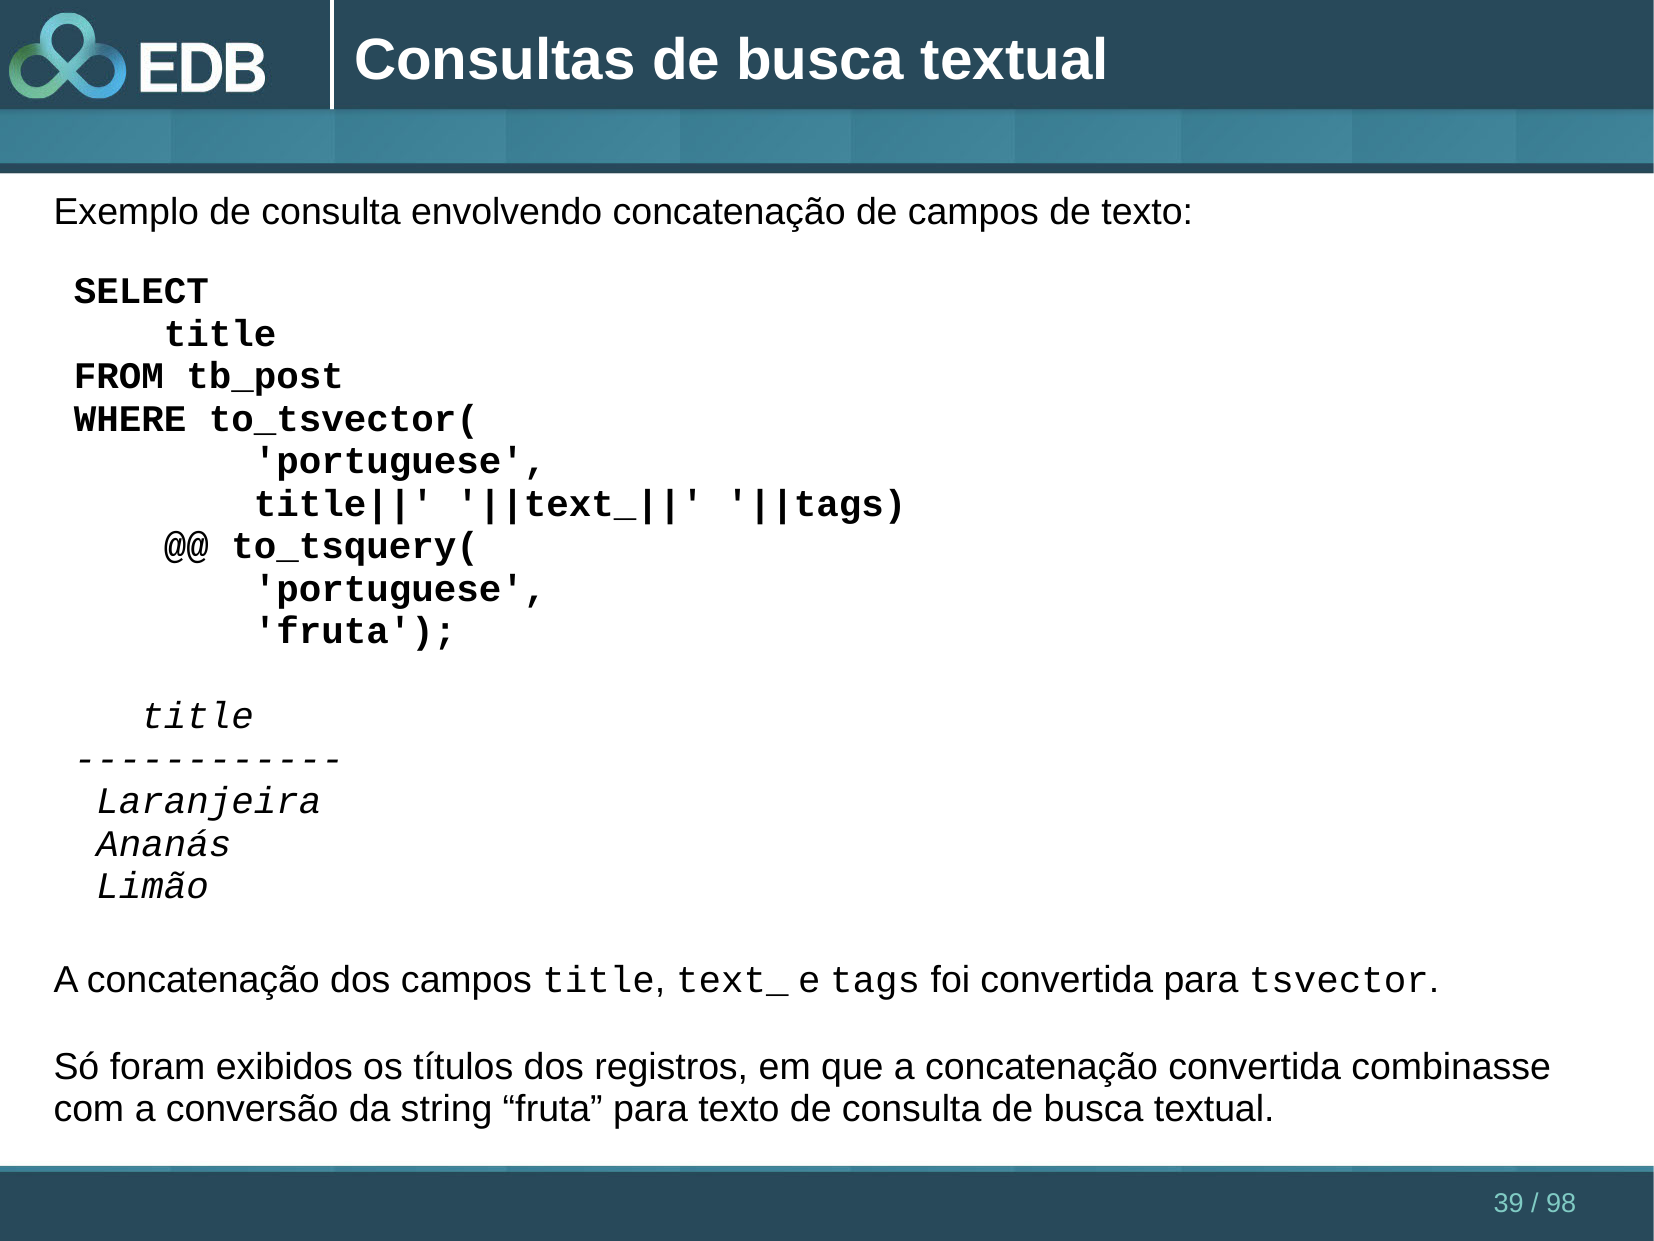

# Consultas de busca textual
Exemplo de consulta envolvendo concatenação de campos de texto:
SELECT
 title
FROM tb_post
WHERE to_tsvector(
 'portuguese',
 title||' '||text_||' '||tags)
 @@ to_tsquery(
 'portuguese',
 'fruta');
 title
------------
 Laranjeira
 Ananás
 Limão
A concatenação dos campos title, text_ e tags foi convertida para tsvector.
Só foram exibidos os títulos dos registros, em que a concatenação convertida combinasse com a conversão da string “fruta” para texto de consulta de busca textual.